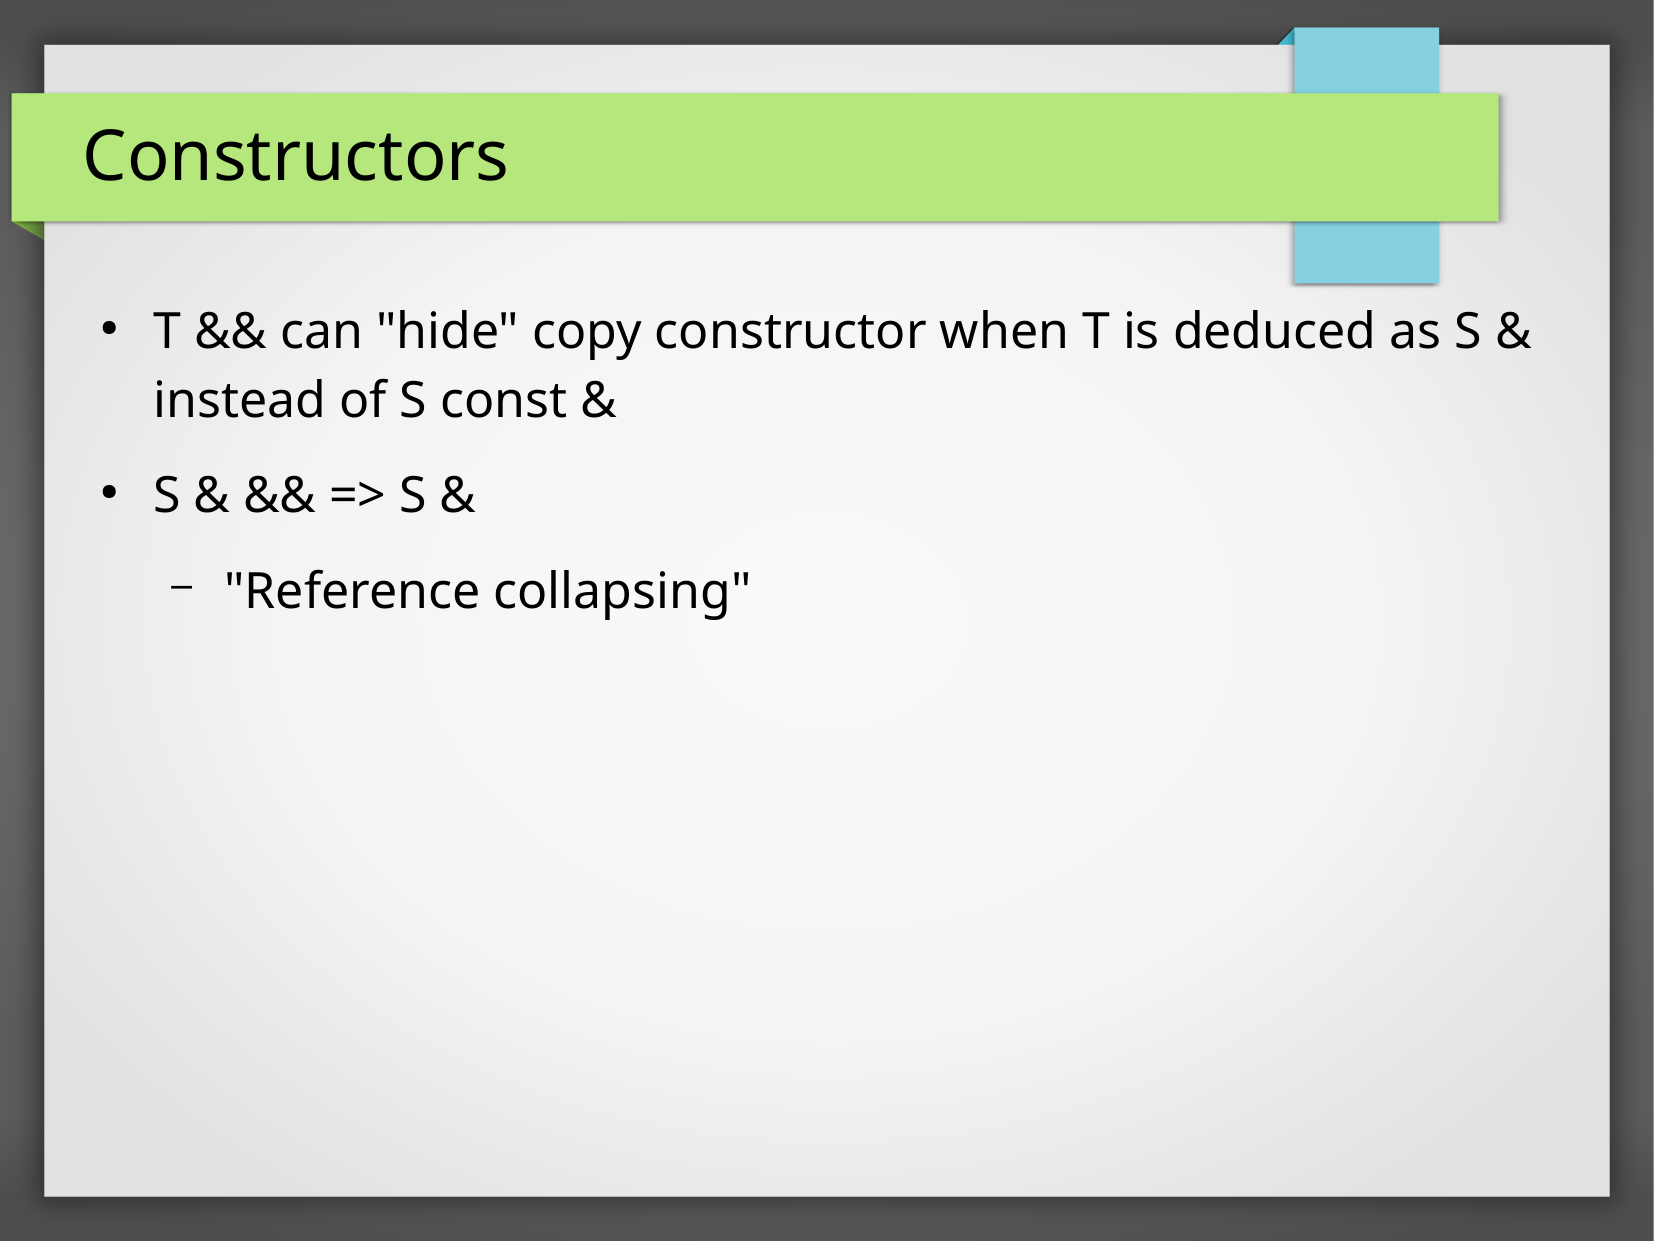

# Constructors
T && can "hide" copy constructor when T is deduced as S & instead of S const &
S & && => S &
"Reference collapsing"